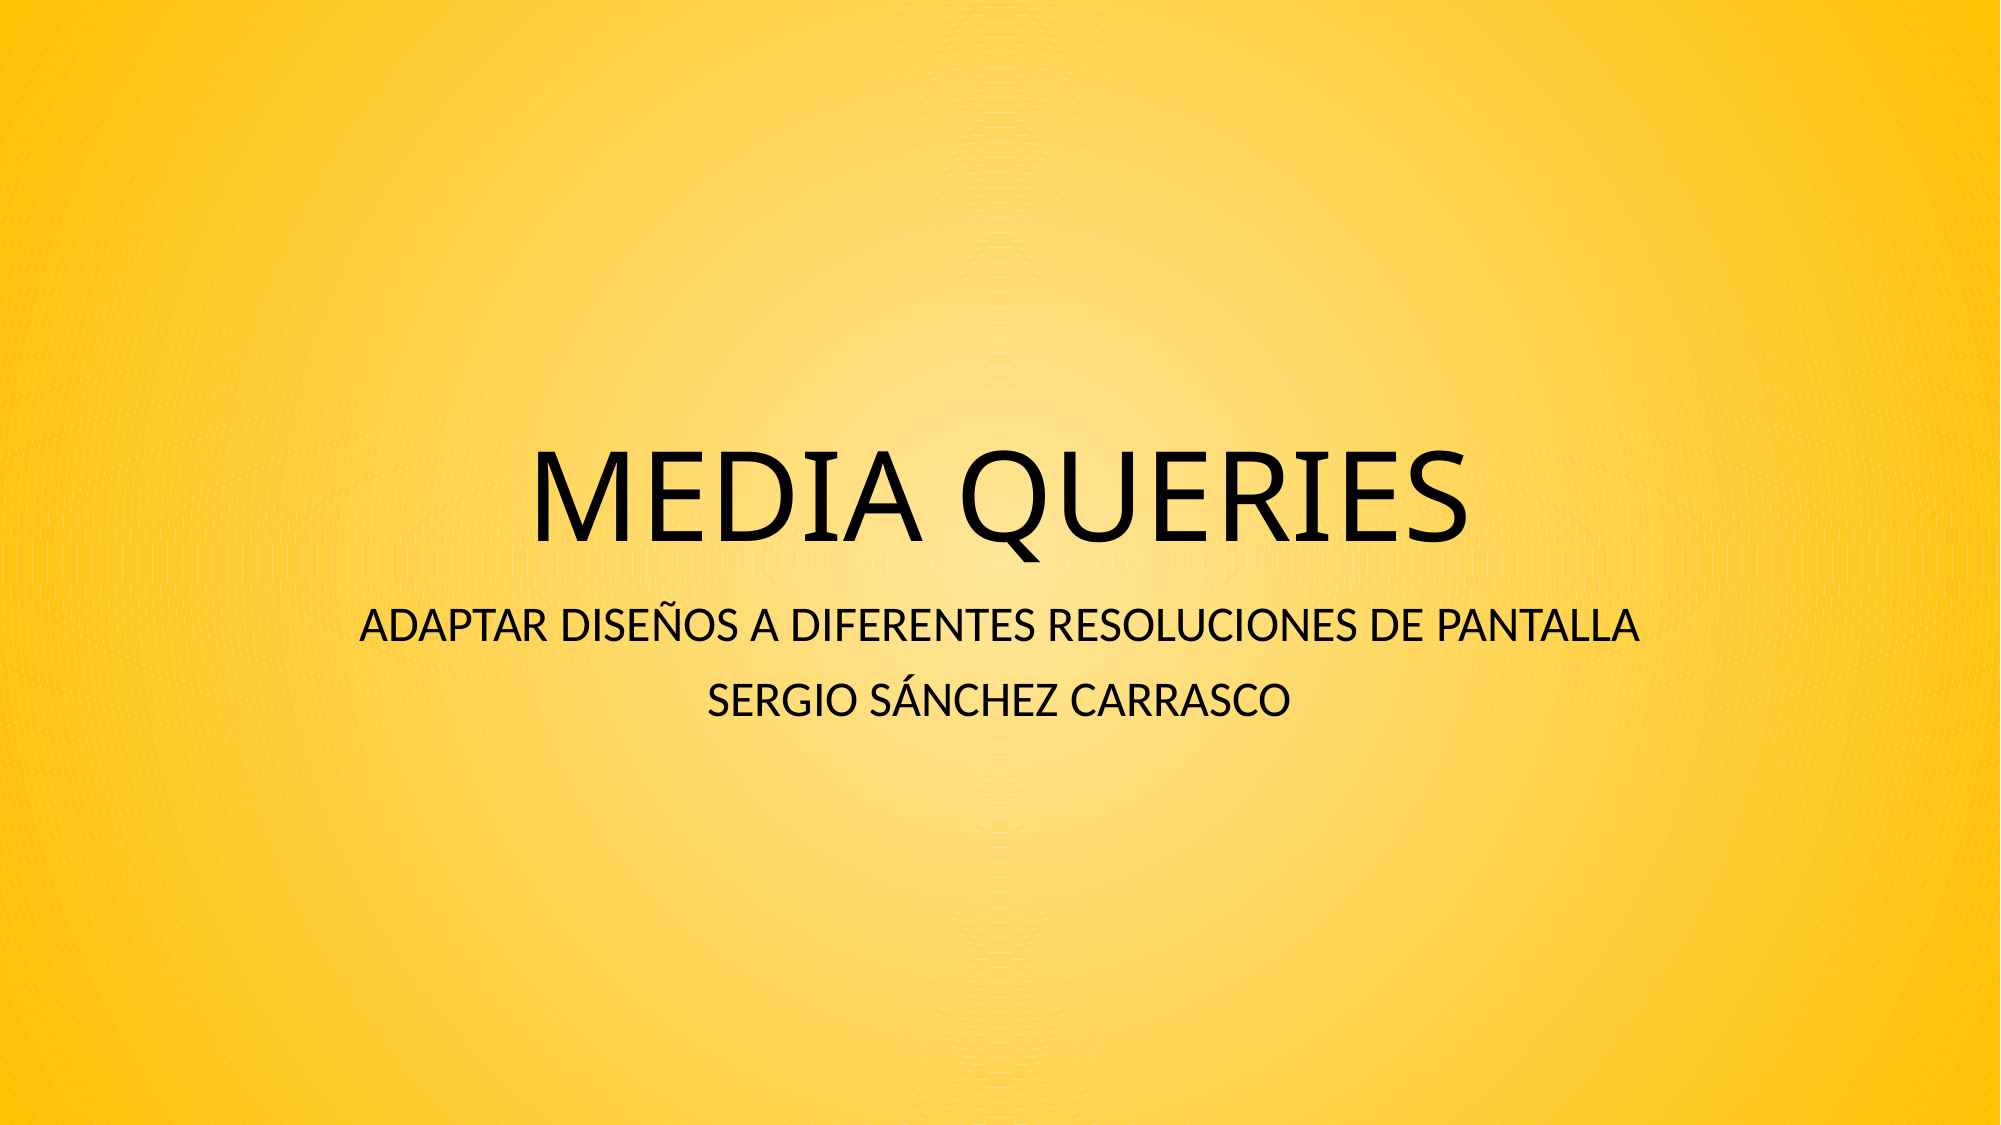

# MEDIA QUERIES
ADAPTAR DISEÑOS A DIFERENTES RESOLUCIONES DE PANTALLA
SERGIO SÁNCHEZ CARRASCO